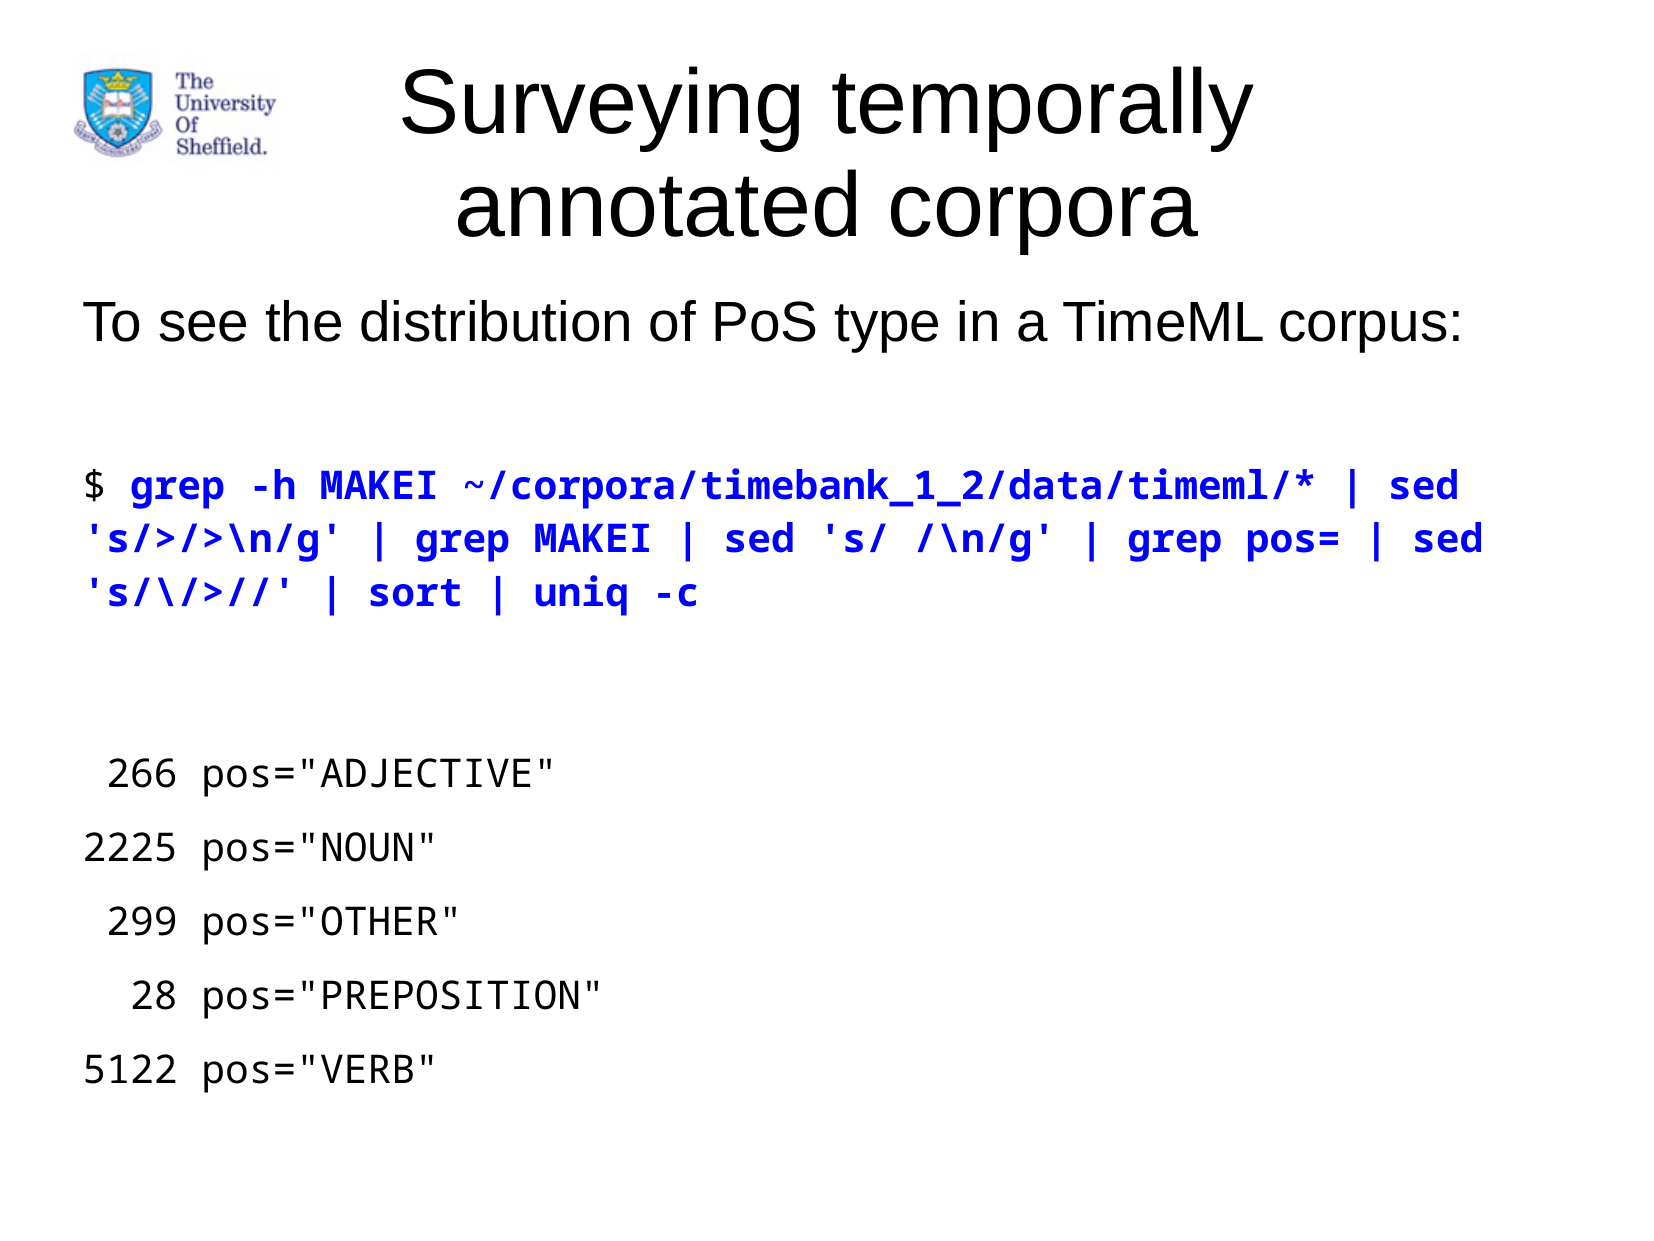

# Surveying temporally annotated corpora
To see the distribution of PoS type in a TimeML corpus:
$ grep -h MAKEI ~/corpora/timebank_1_2/data/timeml/* | sed 's/>/>\n/g' | grep MAKEI | sed 's/ /\n/g' | grep pos= | sed 's/\/>//' | sort | uniq -c
 266 pos="ADJECTIVE"
2225 pos="NOUN"
 299 pos="OTHER"
 28 pos="PREPOSITION"
5122 pos="VERB"